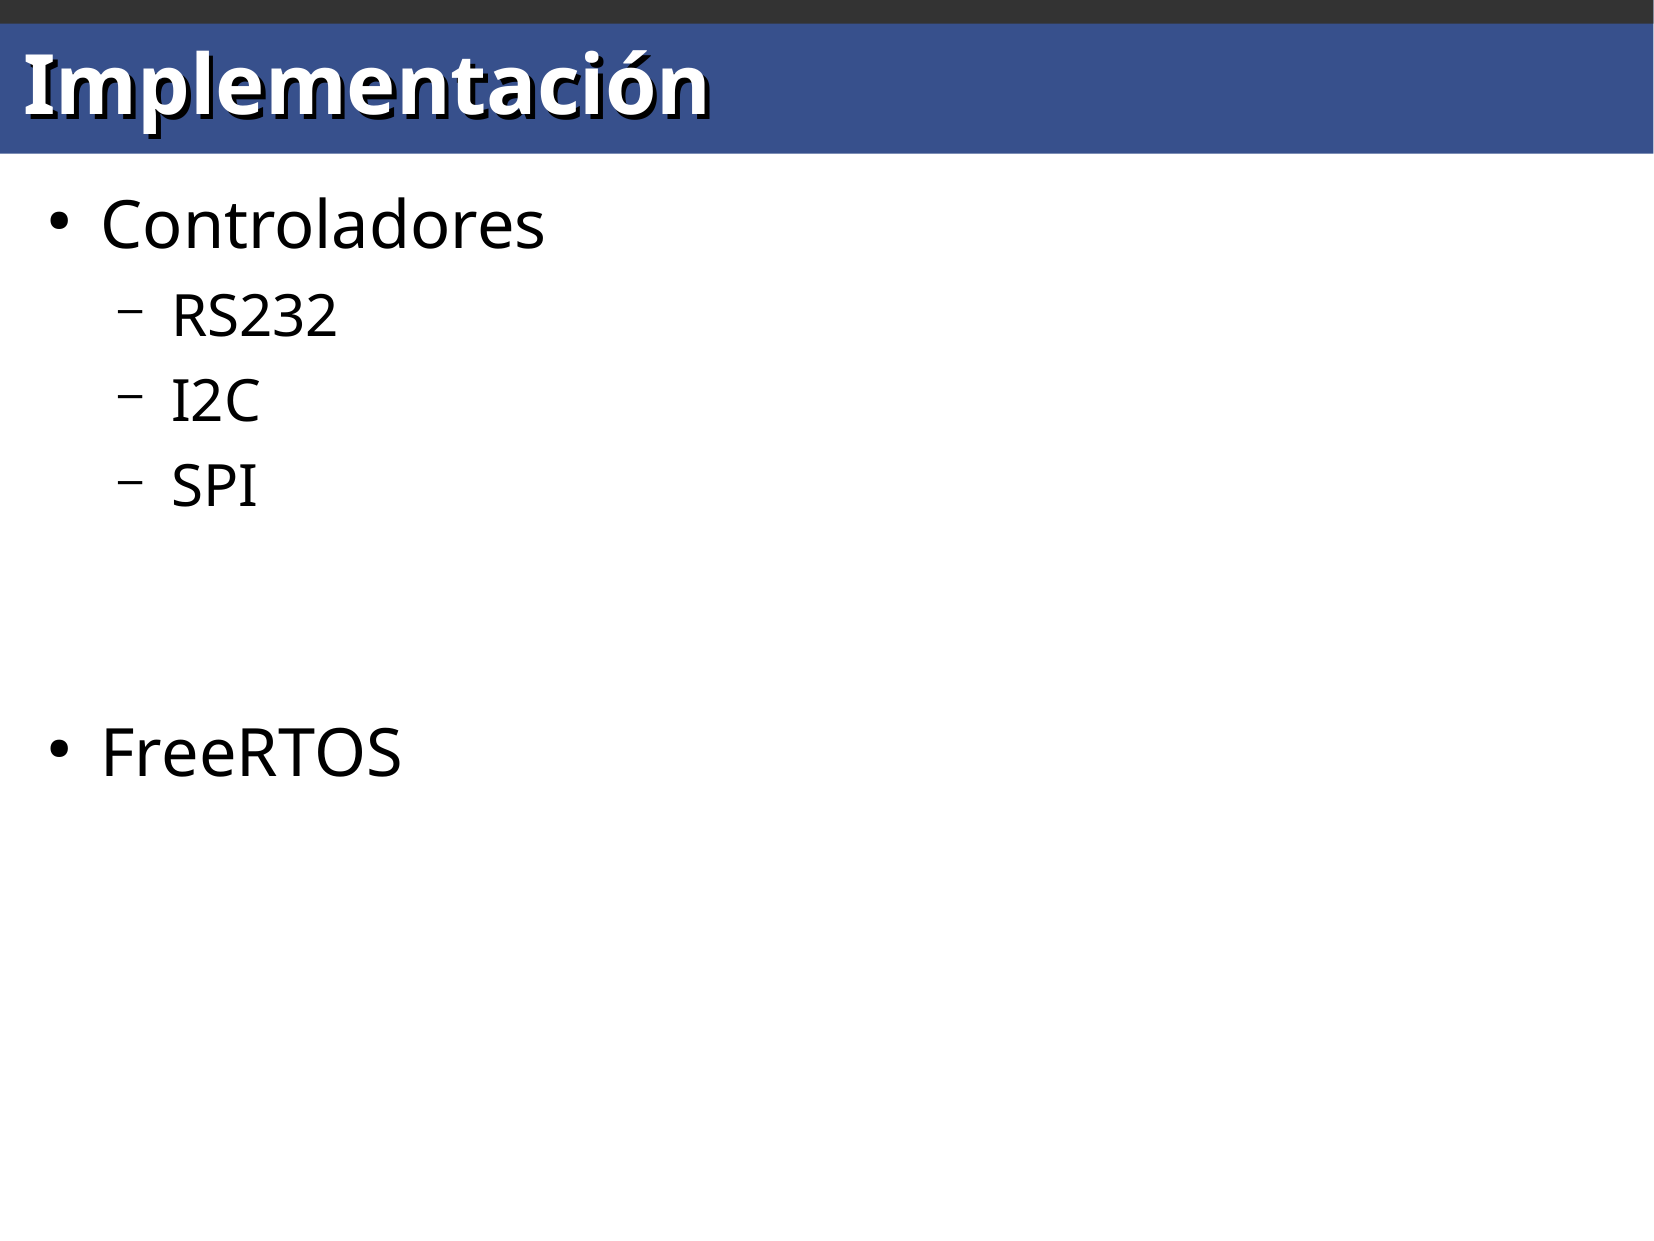

# Implementación
Controladores
RS232
I2C
SPI
FreeRTOS